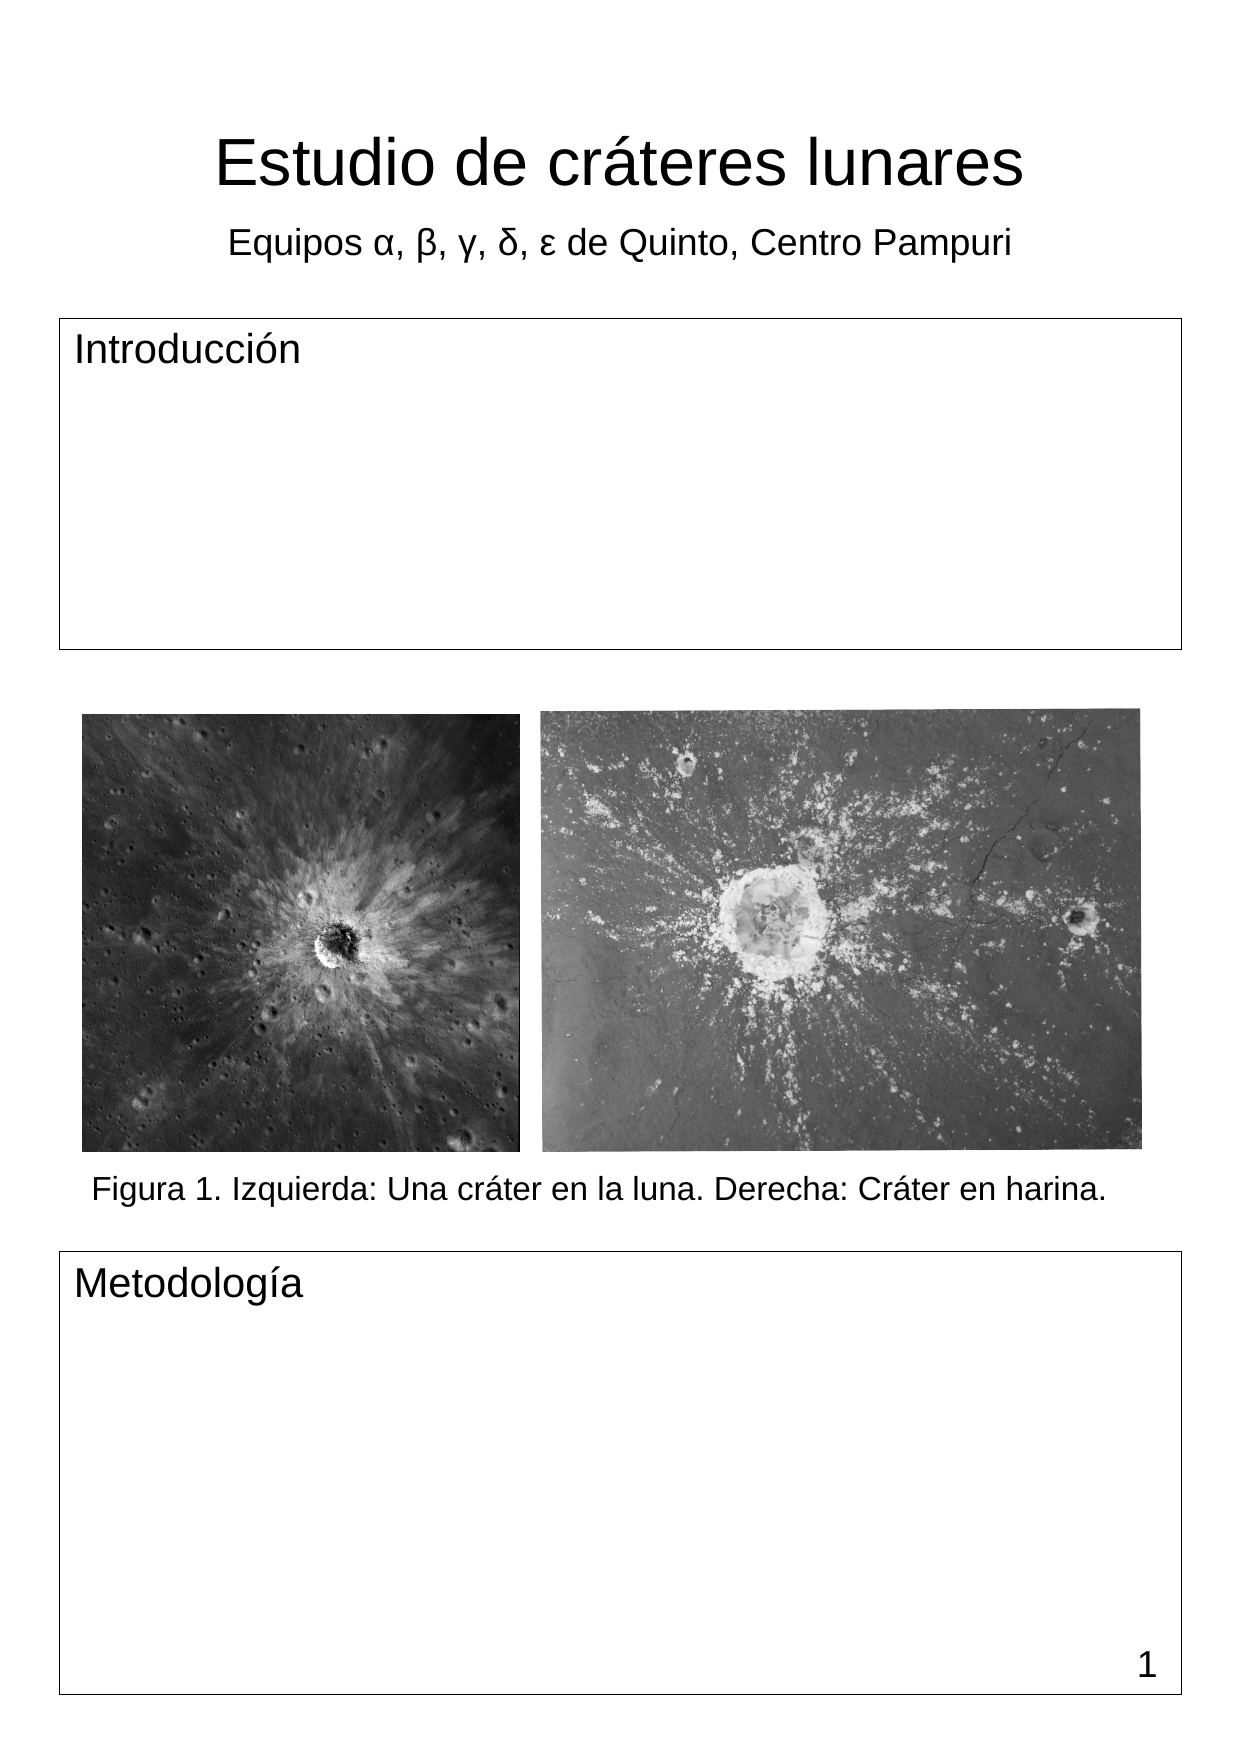

# Estudio de cráteres lunares
Equipos α, β, γ, δ, ε de Quinto, Centro Pampuri
Introducción
Figura 1. Izquierda: Una cráter en la luna. Derecha: Cráter en harina.
Metodología
1